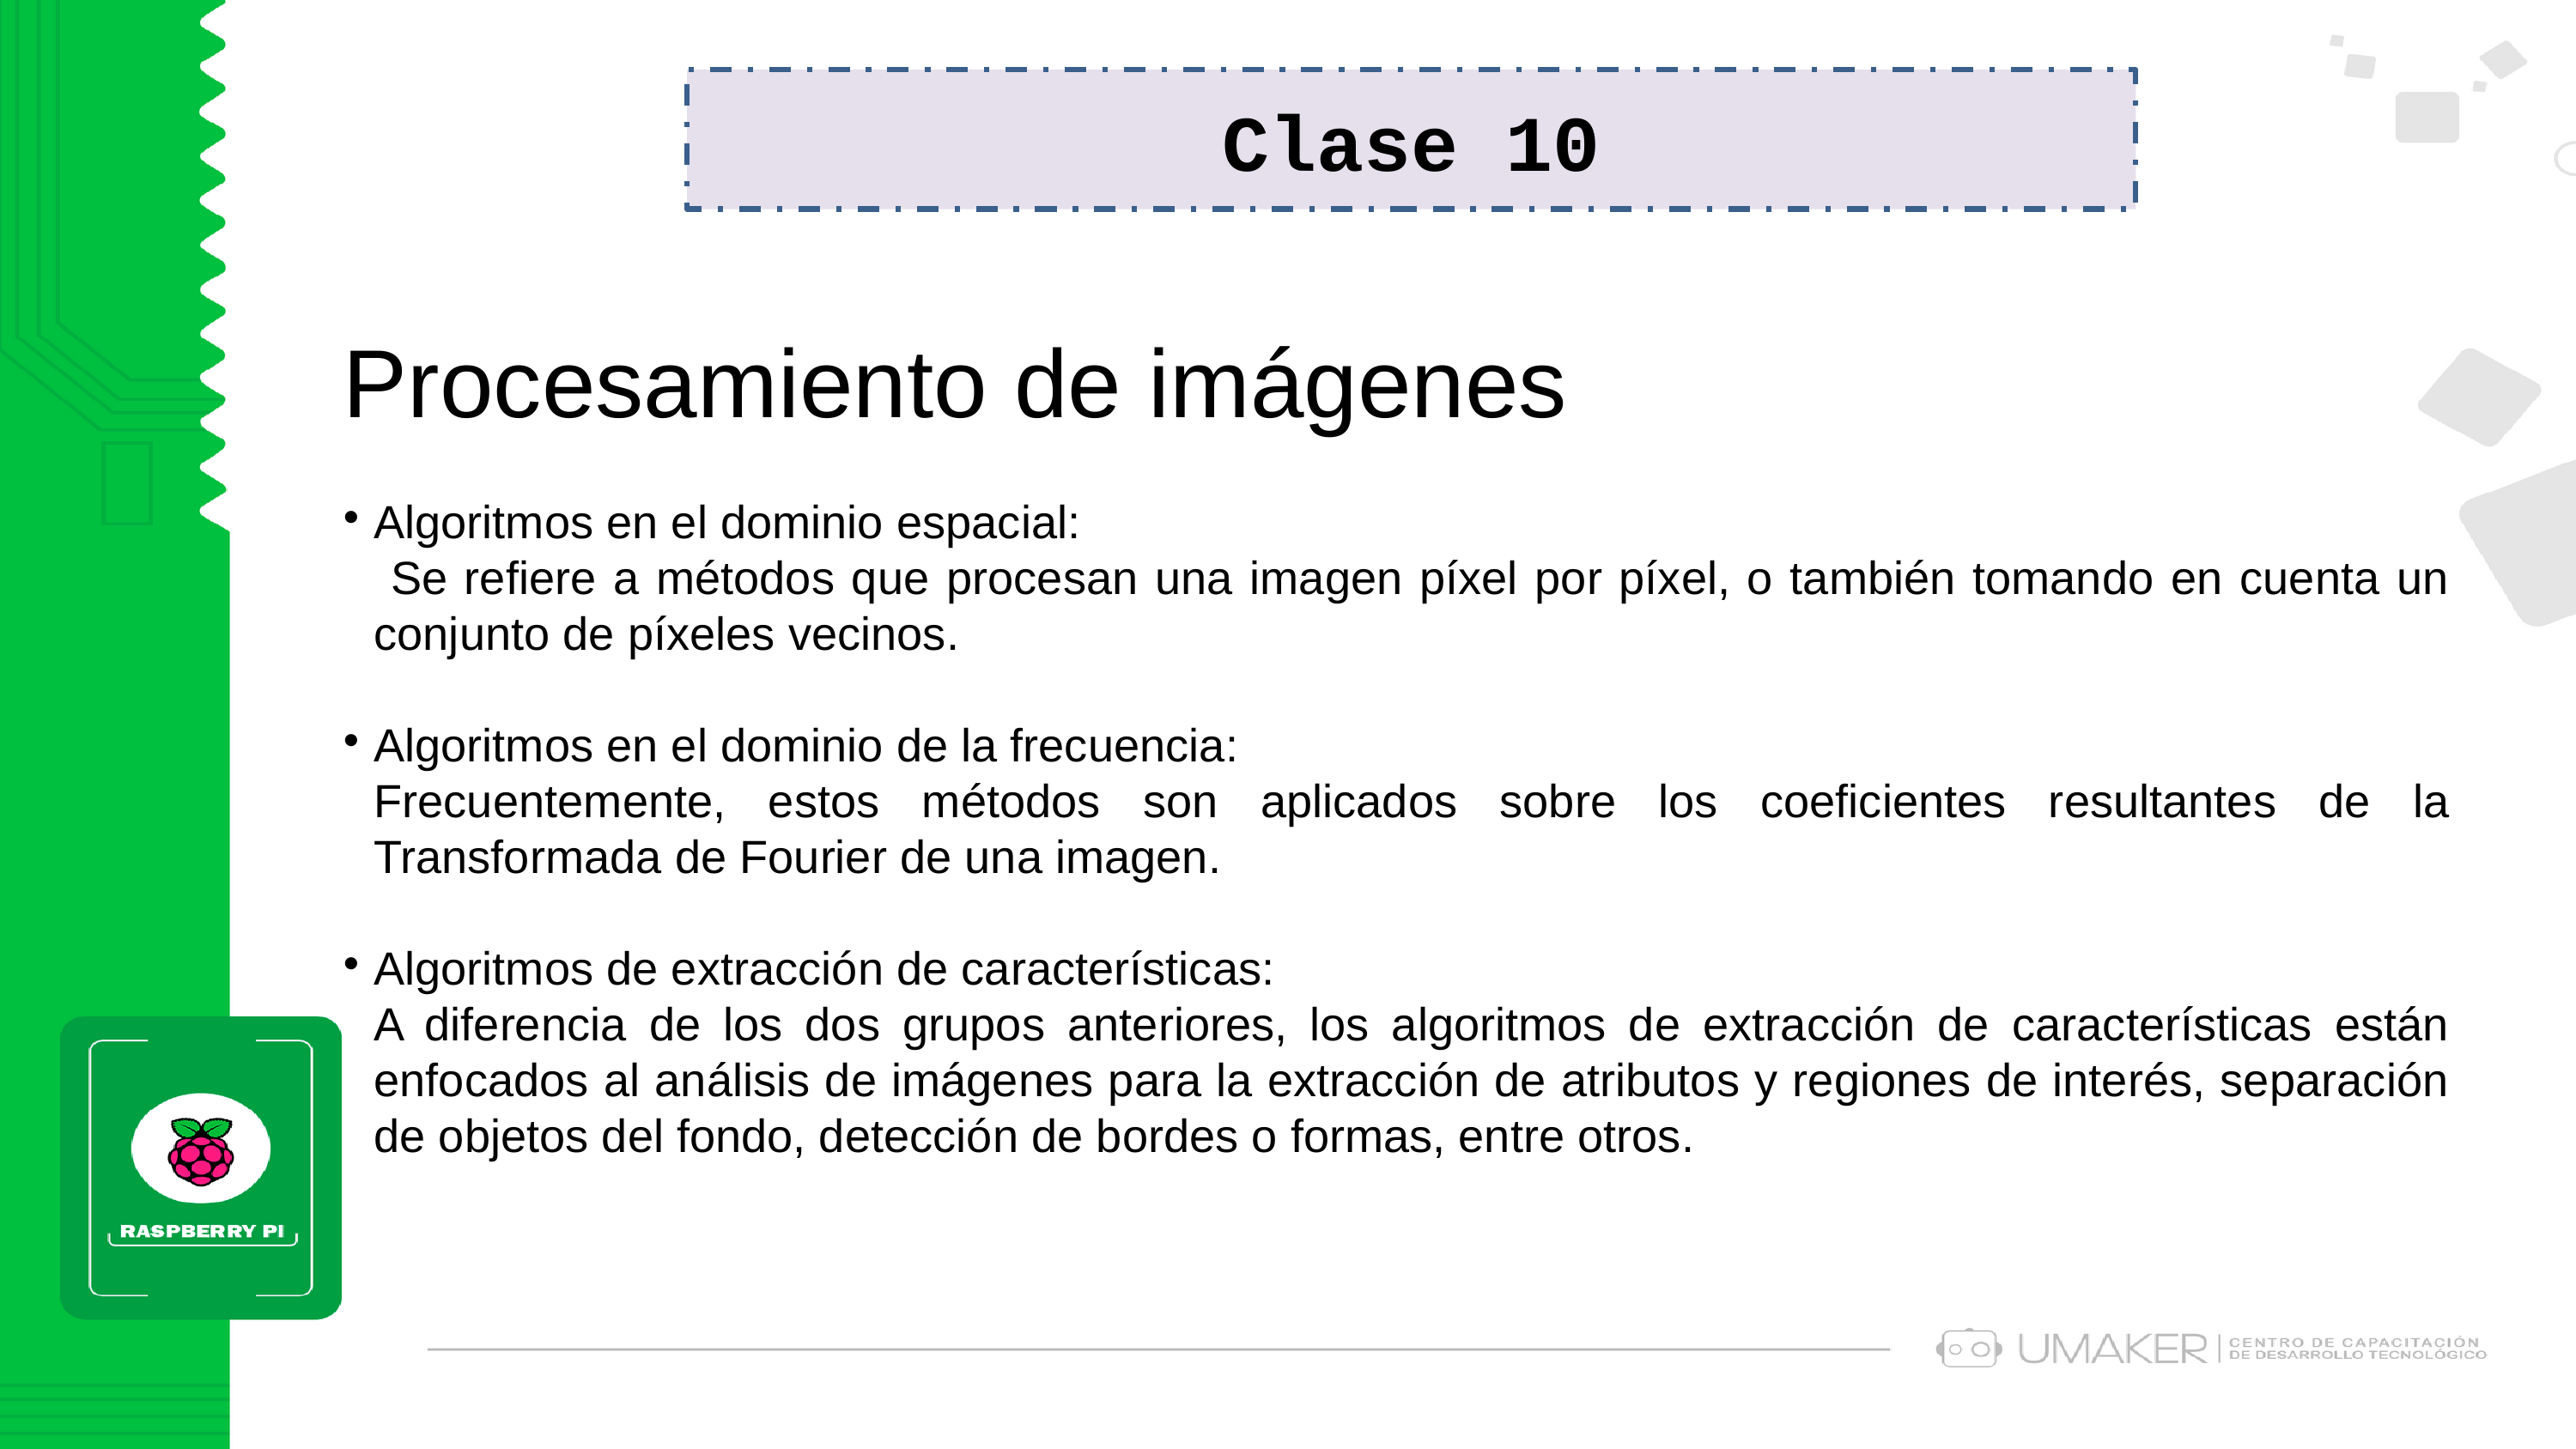

Clase 10
Procesamiento de imágenes
Algoritmos en el dominio espacial:
 Se refiere a métodos que procesan una imagen píxel por píxel, o también tomando en cuenta un conjunto de píxeles vecinos.
Algoritmos en el dominio de la frecuencia:
Frecuentemente, estos métodos son aplicados sobre los coeficientes resultantes de la Transformada de Fourier de una imagen.
Algoritmos de extracción de características:
A diferencia de los dos grupos anteriores, los algoritmos de extracción de características están enfocados al análisis de imágenes para la extracción de atributos y regiones de interés, separación de objetos del fondo, detección de bordes o formas, entre otros.